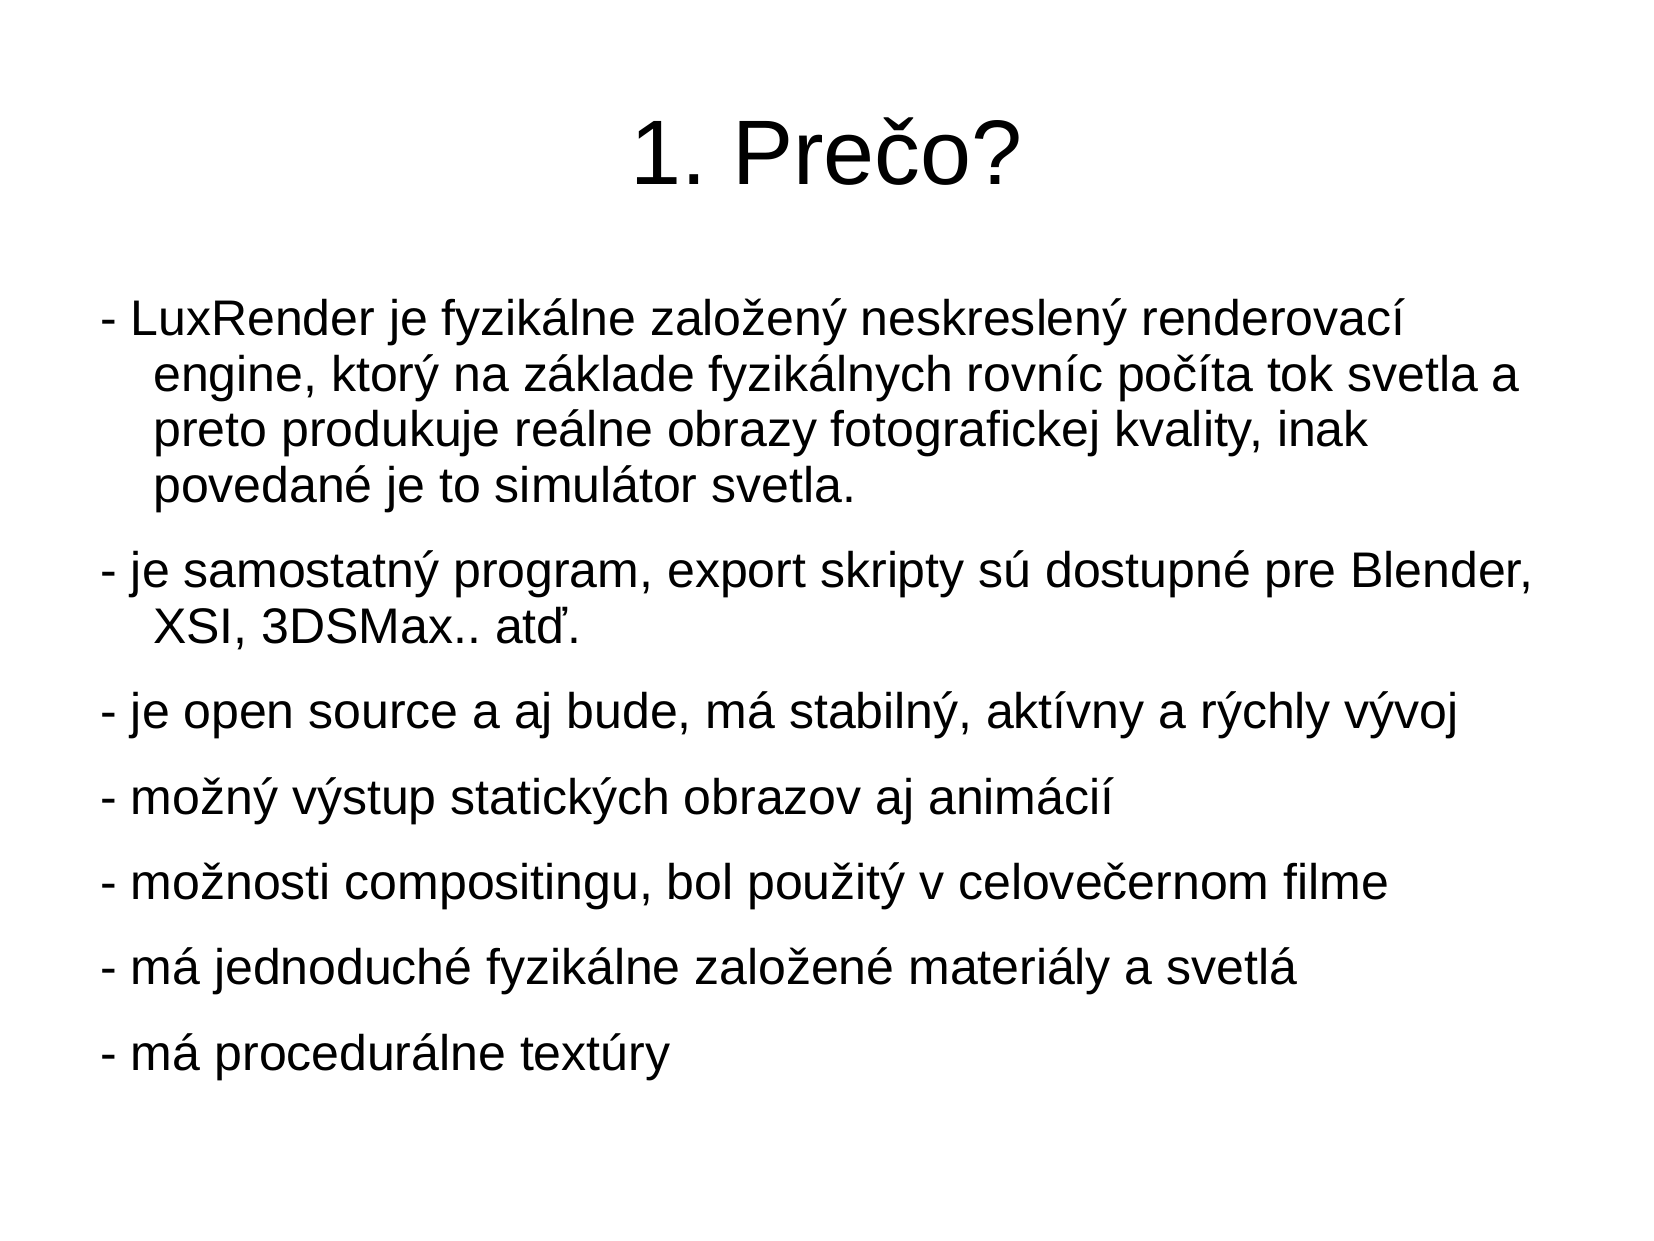

# 1. Prečo?
- LuxRender je fyzikálne založený neskreslený renderovací engine, ktorý na základe fyzikálnych rovníc počíta tok svetla a preto produkuje reálne obrazy fotografickej kvality, inak povedané je to simulátor svetla.
- je samostatný program, export skripty sú dostupné pre Blender, XSI, 3DSMax.. atď.
- je open source a aj bude, má stabilný, aktívny a rýchly vývoj
- možný výstup statických obrazov aj animácií
- možnosti compositingu, bol použitý v celovečernom filme
- má jednoduché fyzikálne založené materiály a svetlá
- má procedurálne textúry